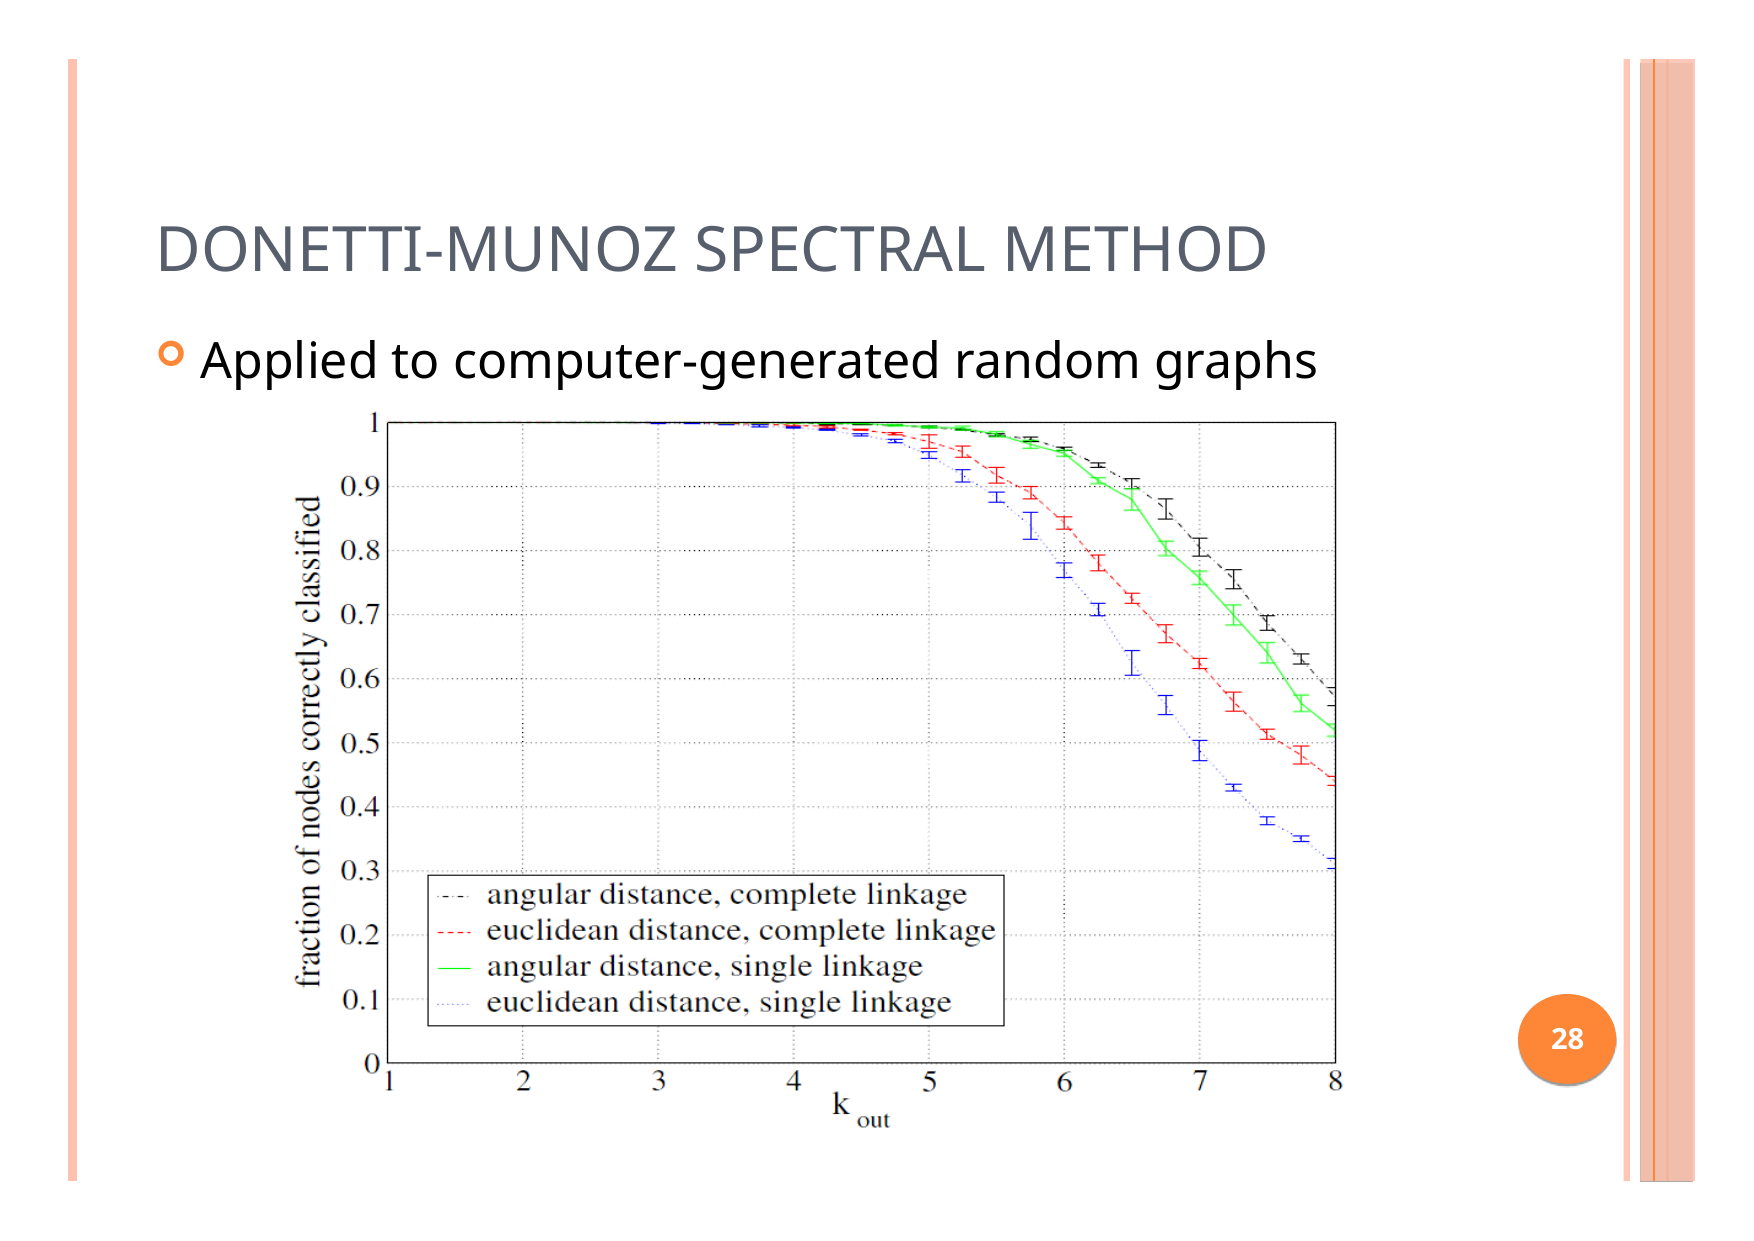

# Donetti-Munoz Spectral Method
Applied to computer-generated random graphs